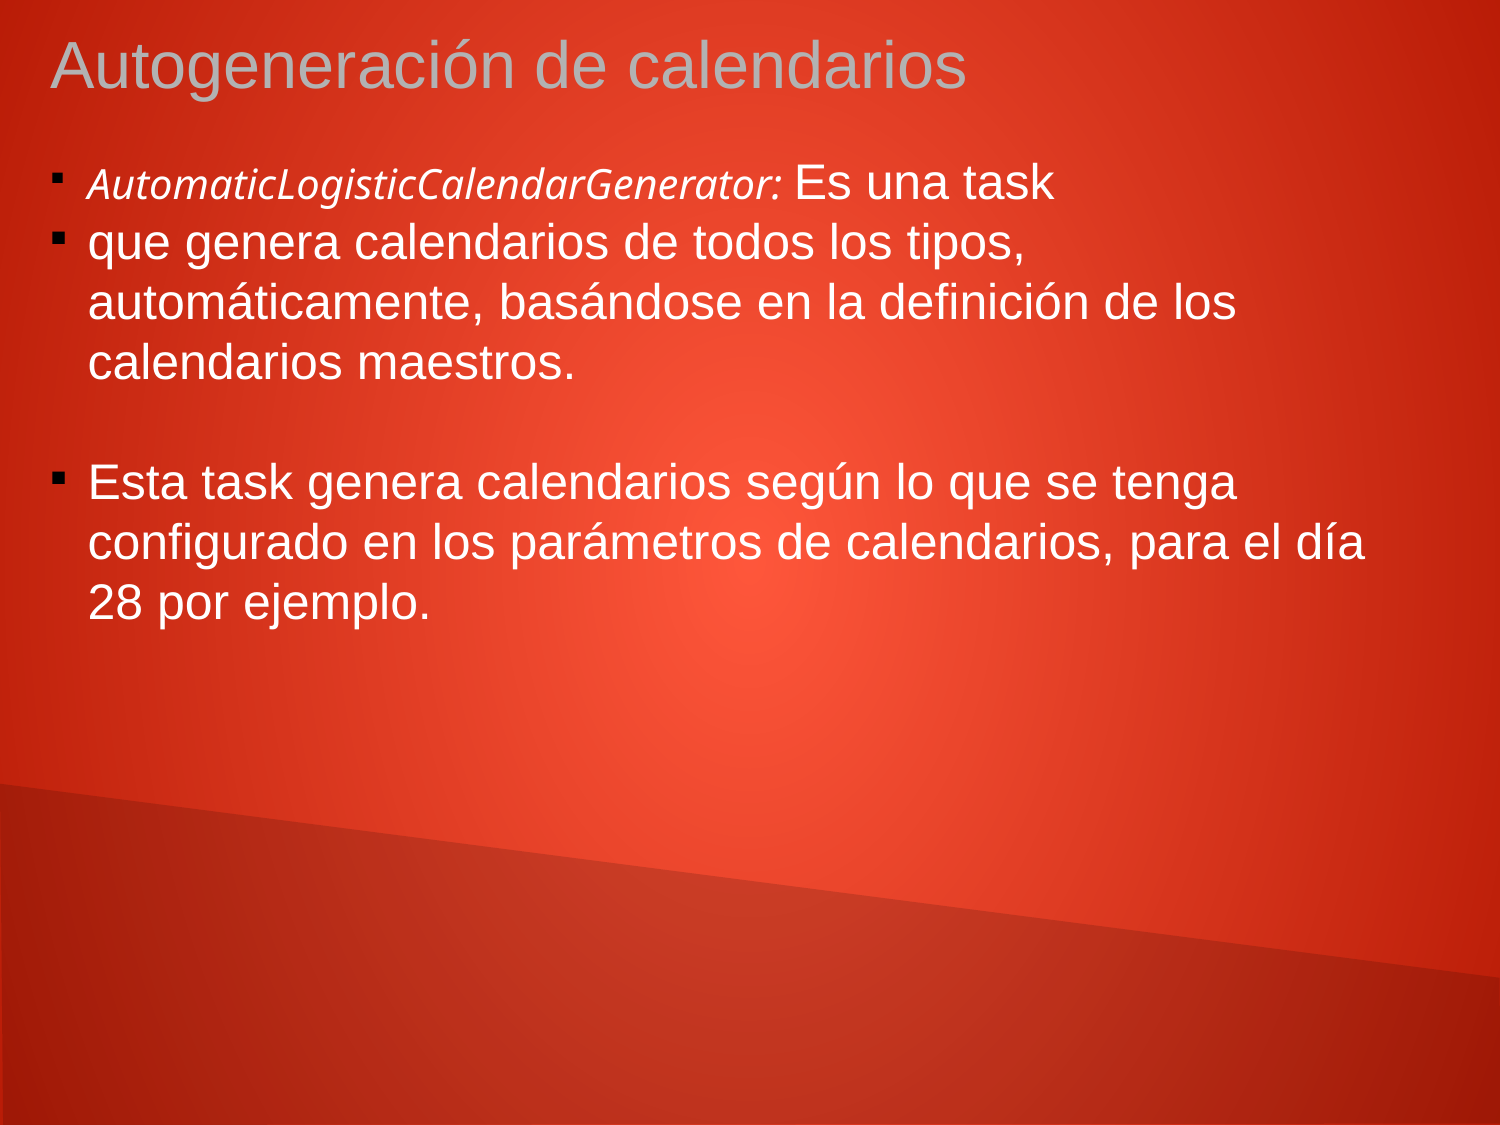

Autogeneración de calendarios
AutomaticLogisticCalendarGenerator: Es una task
que genera calendarios de todos los tipos, automáticamente, basándose en la definición de los calendarios maestros.
Esta task genera calendarios según lo que se tenga configurado en los parámetros de calendarios, para el día 28 por ejemplo.